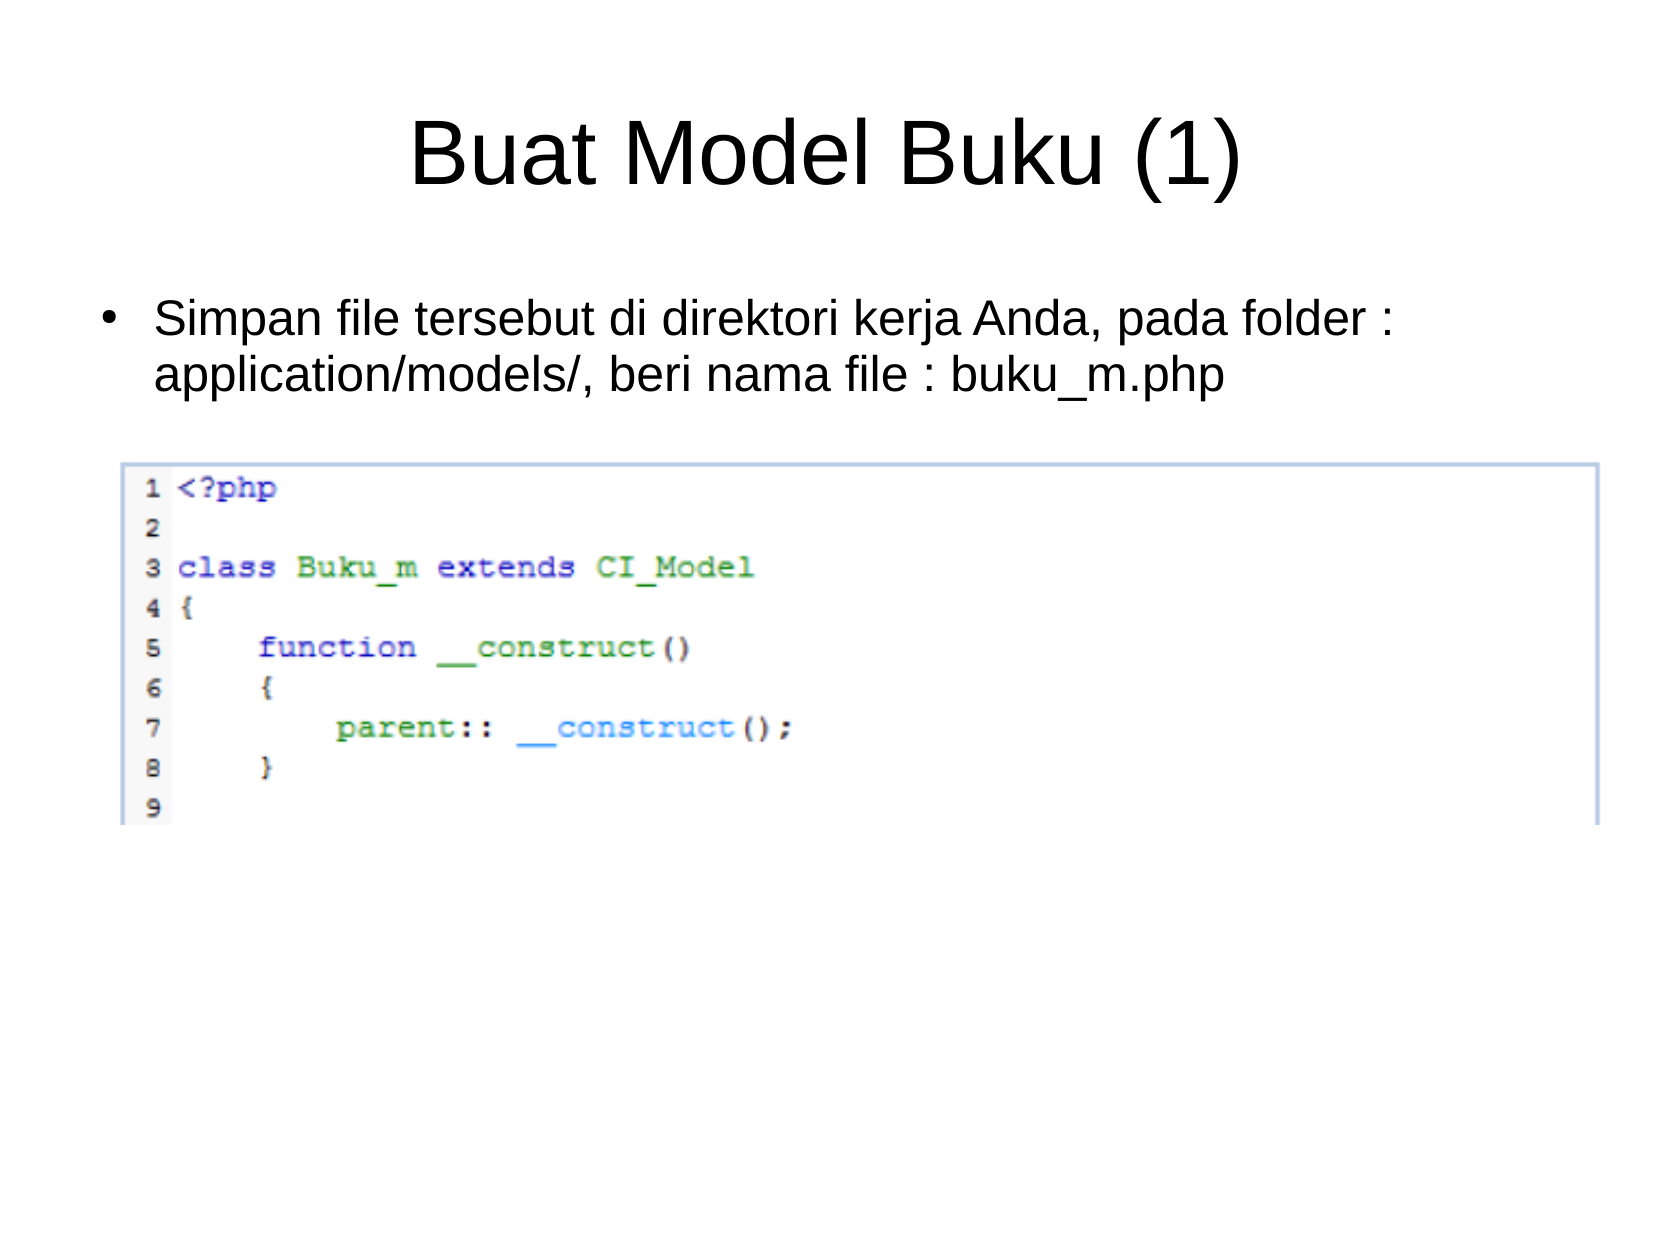

# Buat Model Buku (1)
Simpan file tersebut di direktori kerja Anda, pada folder : application/models/, beri nama file : buku_m.php